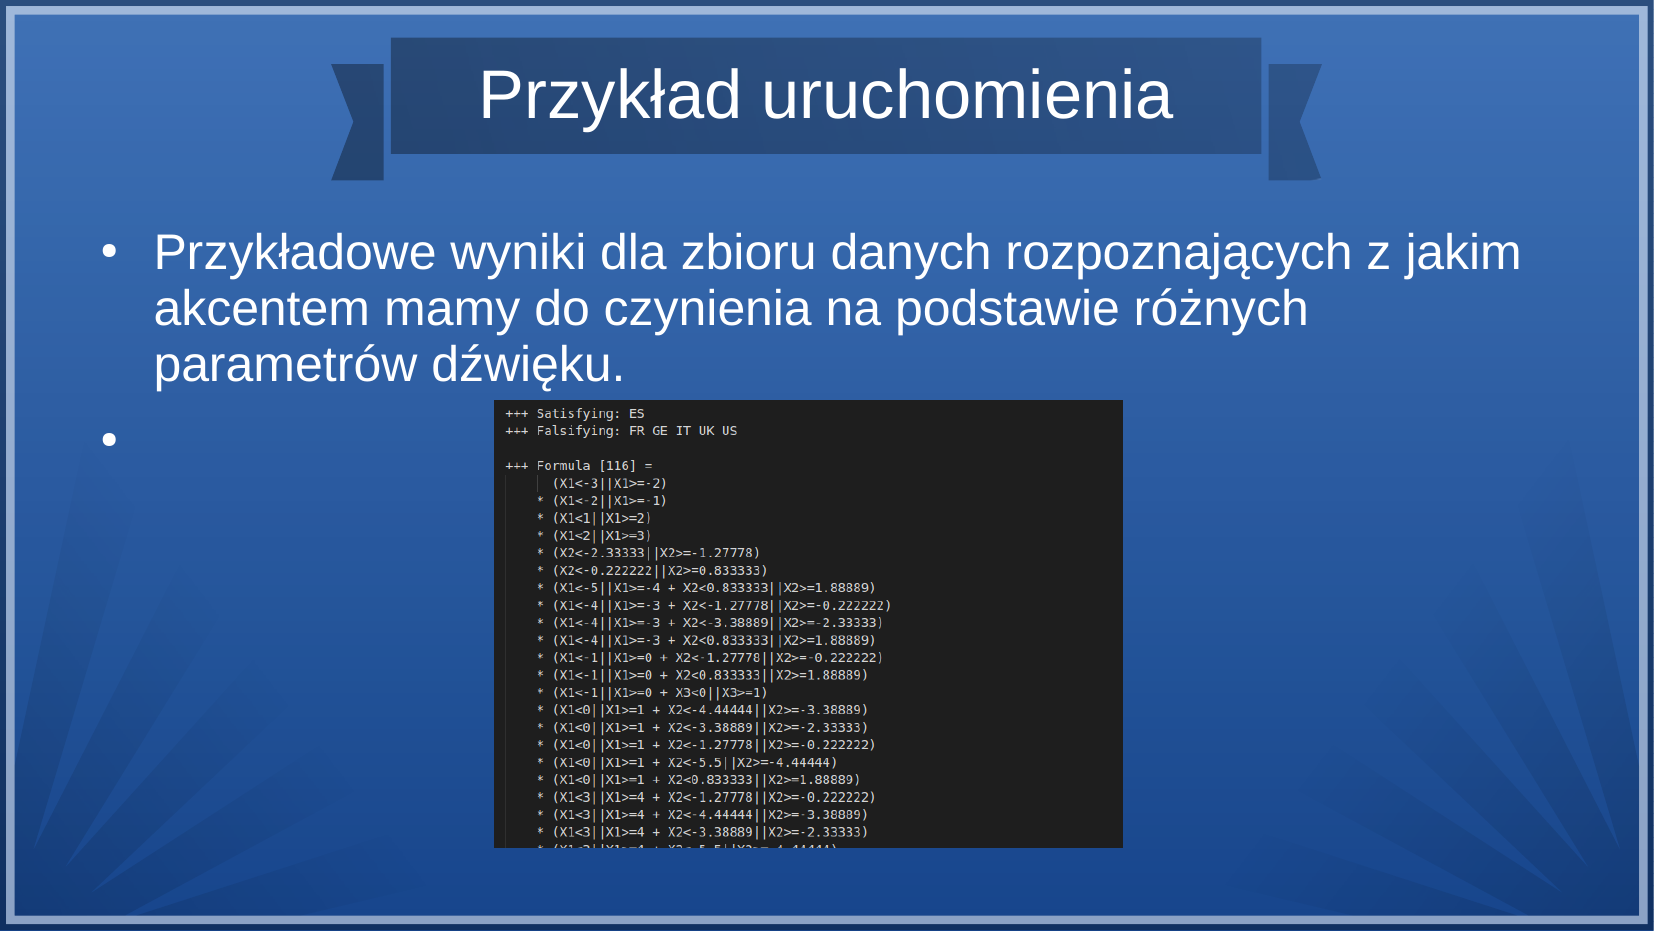

# Przykład uruchomienia
Przykładowe wyniki dla zbioru danych rozpoznających z jakim akcentem mamy do czynienia na podstawie różnych parametrów dźwięku.